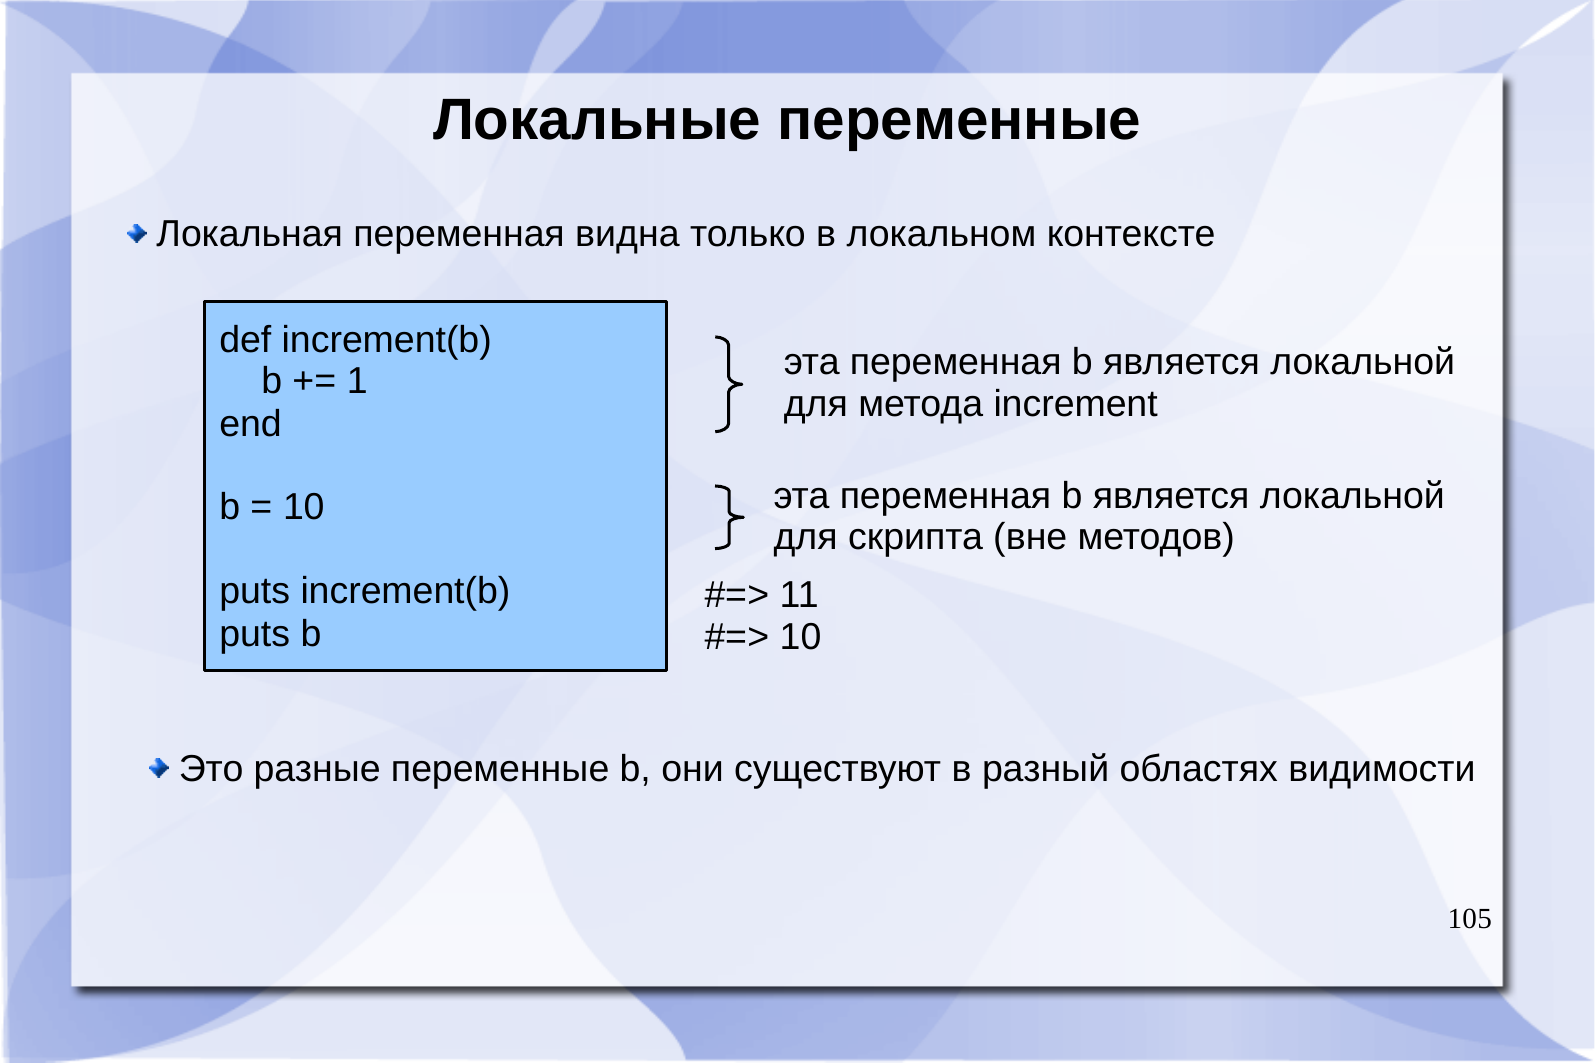

# Локальные переменные
 Локальная переменная видна только в локальном контексте
def increment(b)
 b += 1
end
b = 10
puts increment(b)
puts b
эта переменная b является локальной
для метода increment
эта переменная b является локальной
для скрипта (вне методов)
#=> 11
#=> 10
 Это разные переменные b, они существуют в разный областях видимости
105